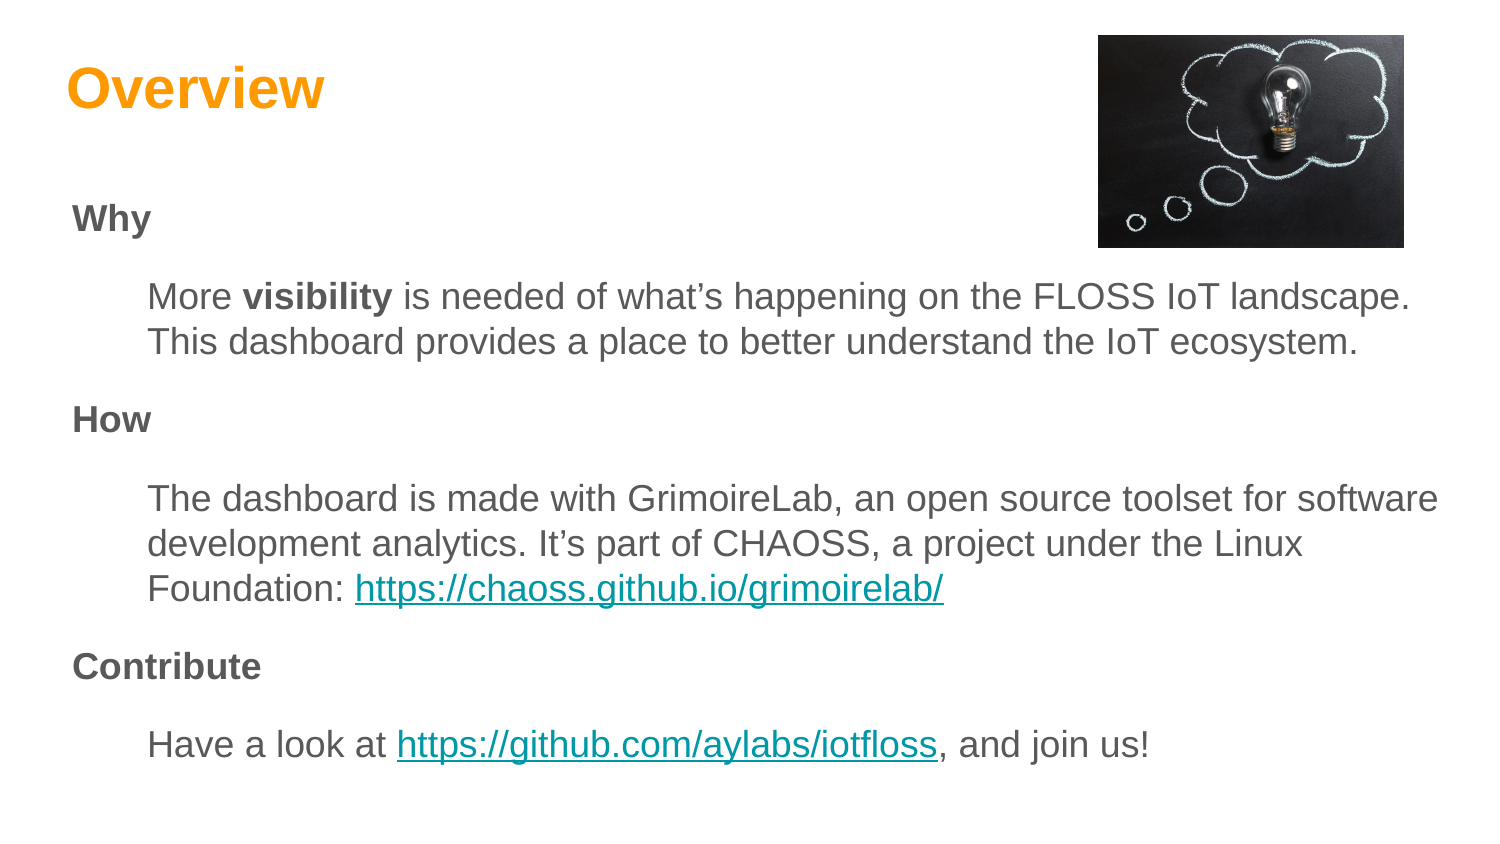

# Overview
Why
More visibility is needed of what’s happening on the FLOSS IoT landscape. This dashboard provides a place to better understand the IoT ecosystem.
How
The dashboard is made with GrimoireLab, an open source toolset for software development analytics. It’s part of CHAOSS, a project under the Linux Foundation: https://chaoss.github.io/grimoirelab/
Contribute
Have a look at https://github.com/aylabs/iotfloss, and join us!